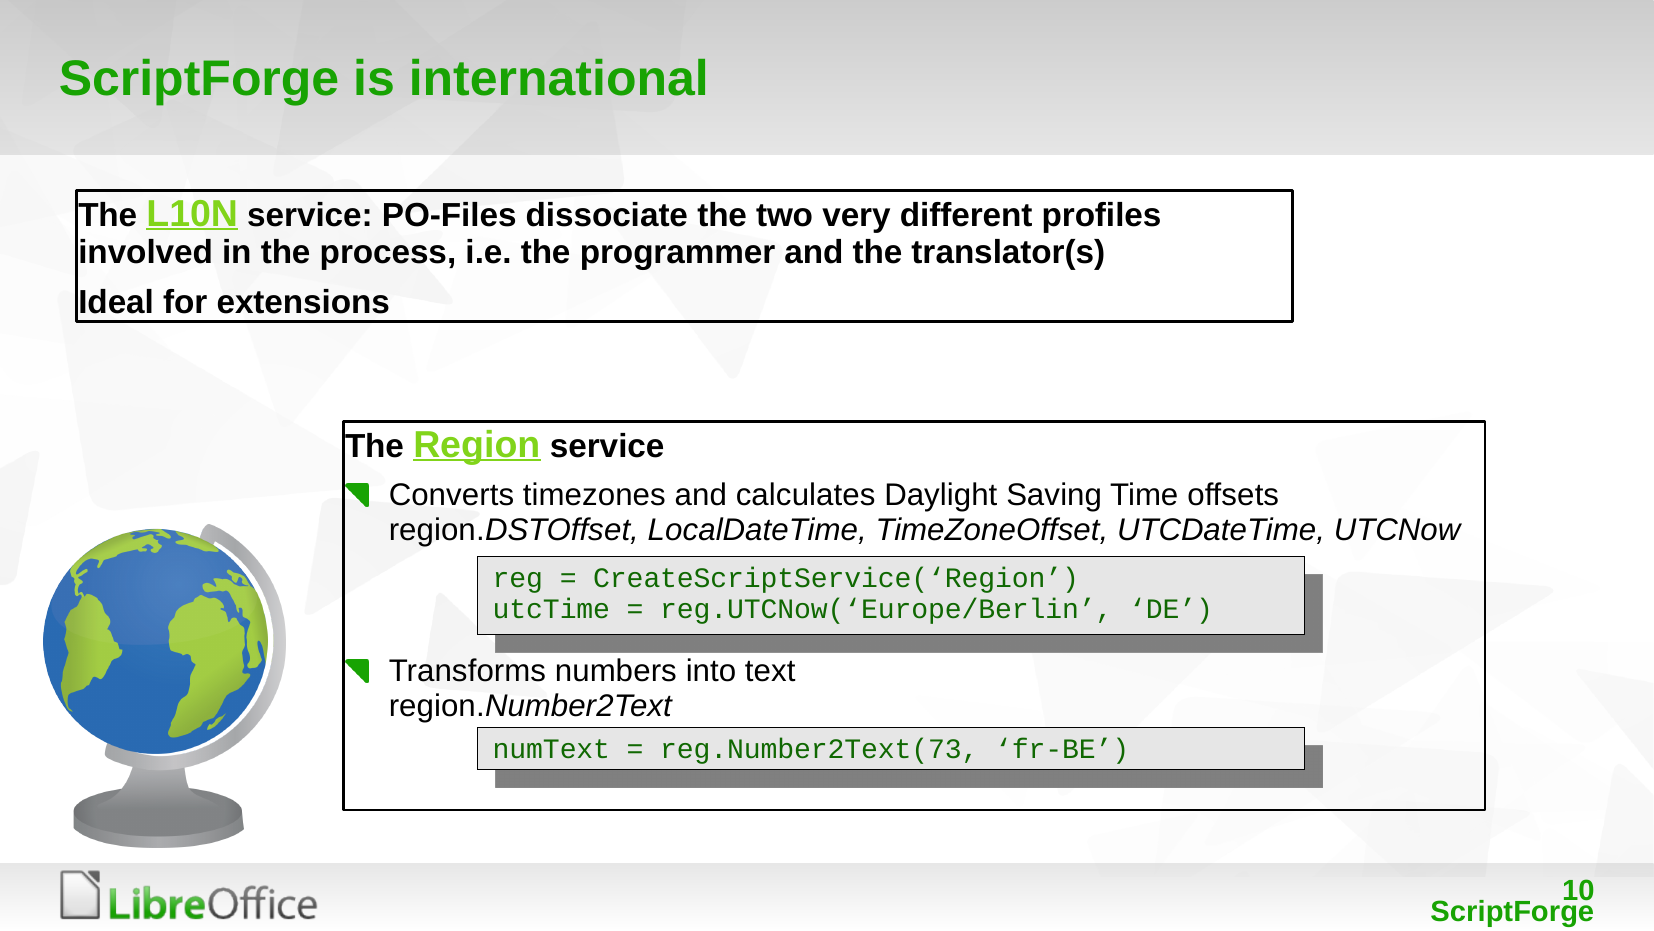

# ScriptForge is international
The L10N service: PO-Files dissociate the two very different profiles involved in the process, i.e. the programmer and the translator(s)
Ideal for extensions
The Region service
Converts timezones and calculates Daylight Saving Time offsets
region.DSTOffset, LocalDateTime, TimeZoneOffset, UTCDateTime, UTCNow
Transforms numbers into text
region.Number2Text
reg = CreateScriptService(‘Region’)
utcTime = reg.UTCNow(‘Europe/Berlin’, ‘DE’)
numText = reg.Number2Text(73, ‘fr-BE’)
10
ScriptForge